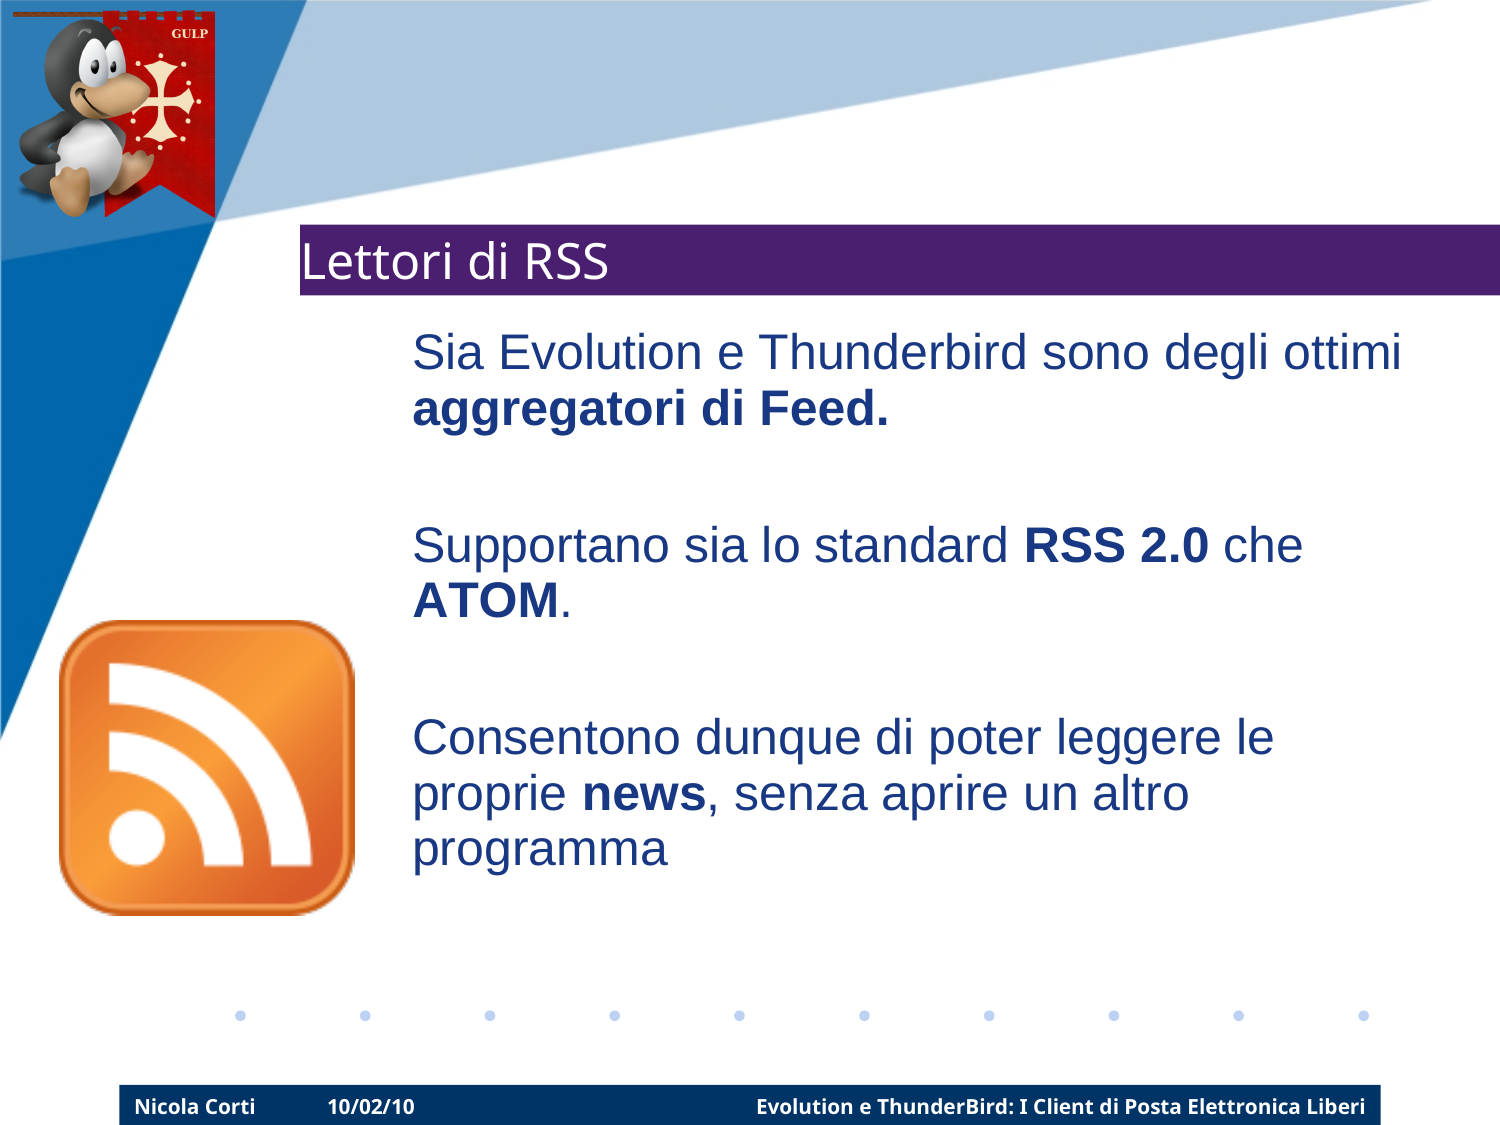

# Lettori di RSS
Sia Evolution e Thunderbird sono degli ottimi aggregatori di Feed.
Supportano sia lo standard RSS 2.0 che ATOM.
Consentono dunque di poter leggere le proprie news, senza aprire un altro programma